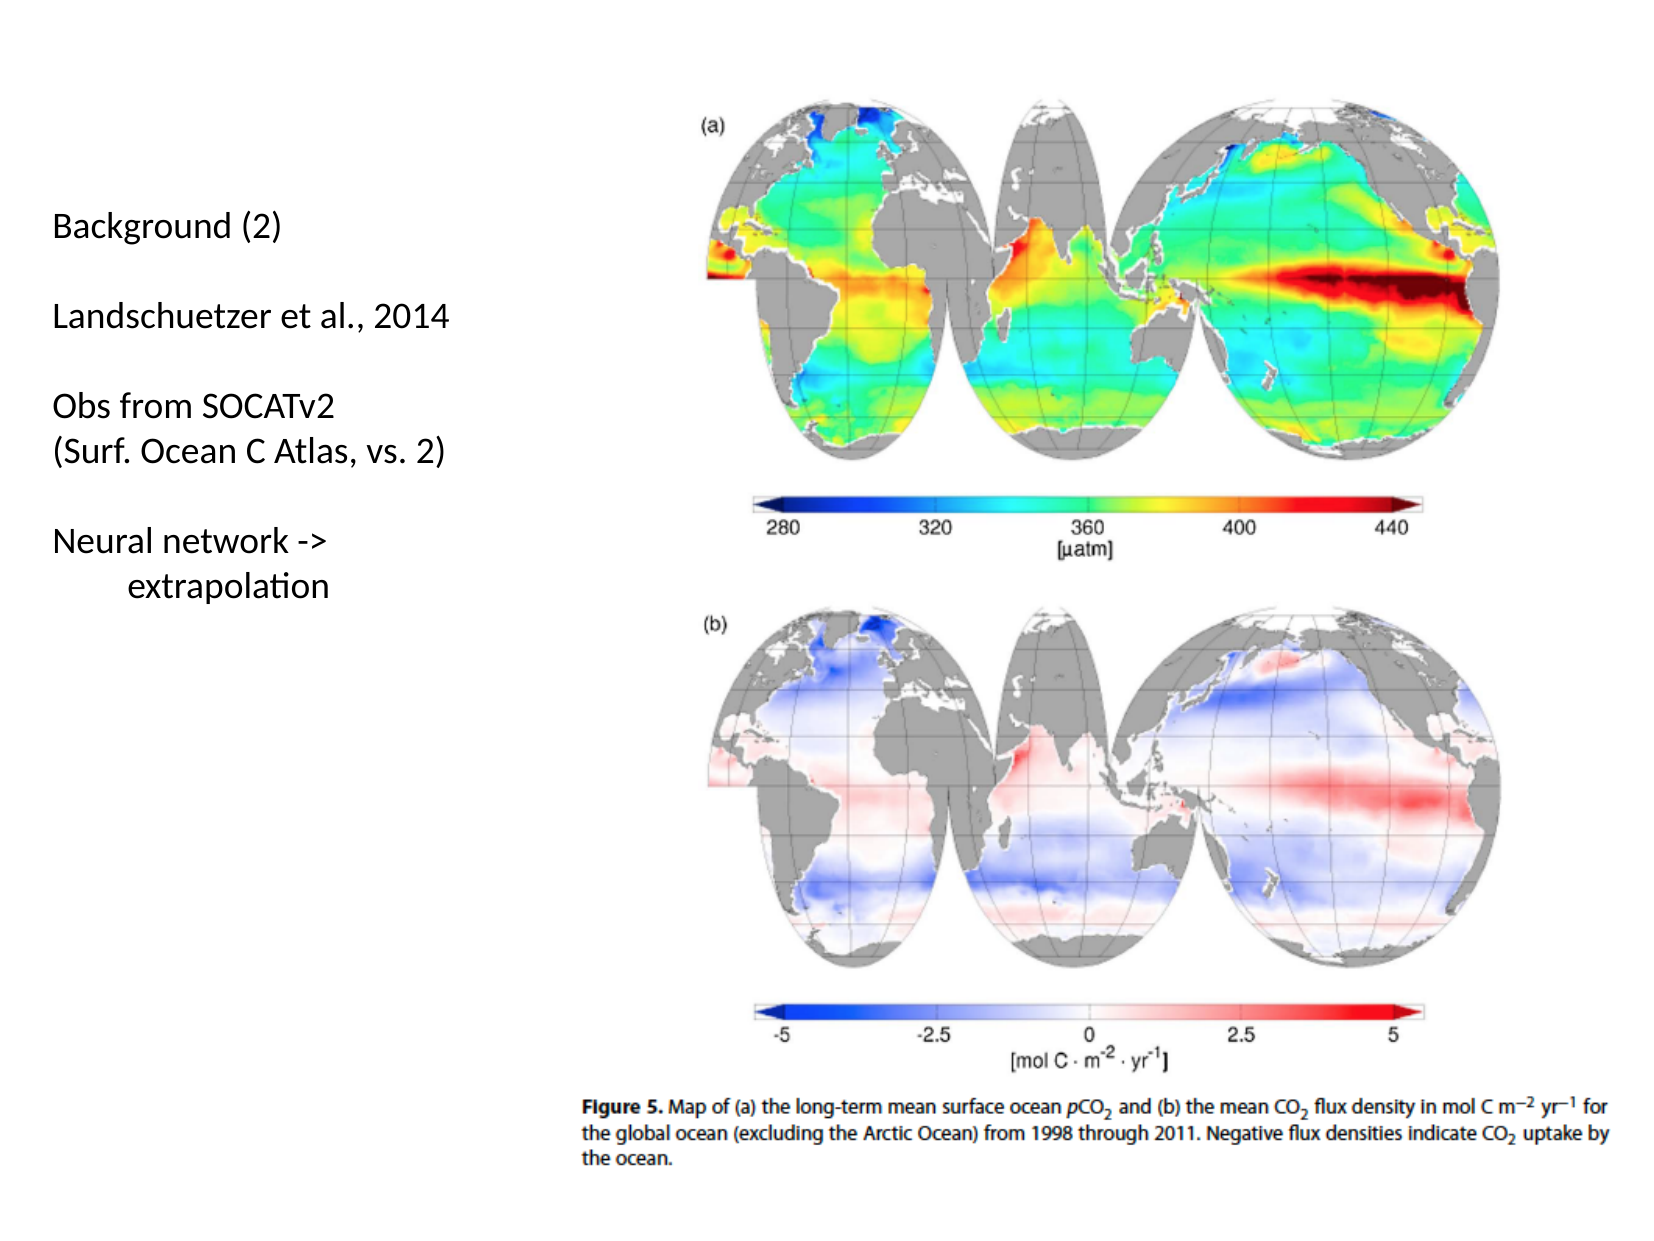

Background (2)
Landschuetzer et al., 2014
Obs from SOCATv2
(Surf. Ocean C Atlas, vs. 2)
Neural network ->
	extrapolation